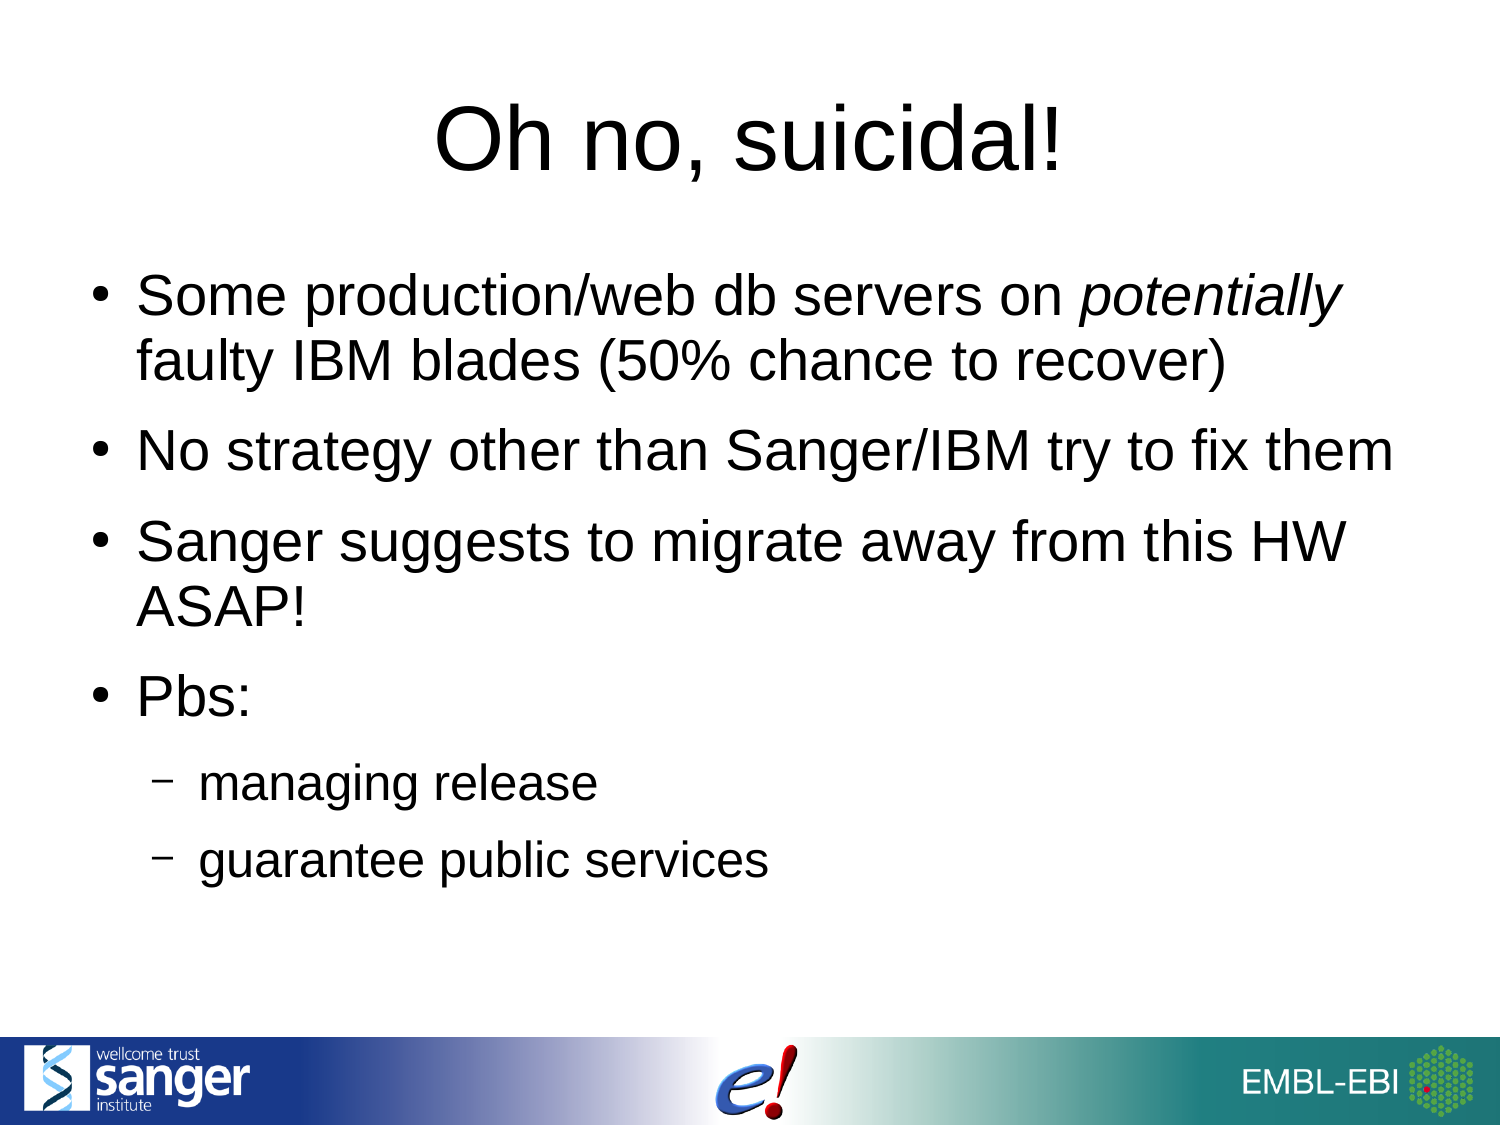

# Oh no, suicidal!
Some production/web db servers on potentially faulty IBM blades (50% chance to recover)
No strategy other than Sanger/IBM try to fix them
Sanger suggests to migrate away from this HW ASAP!
Pbs:
managing release
guarantee public services